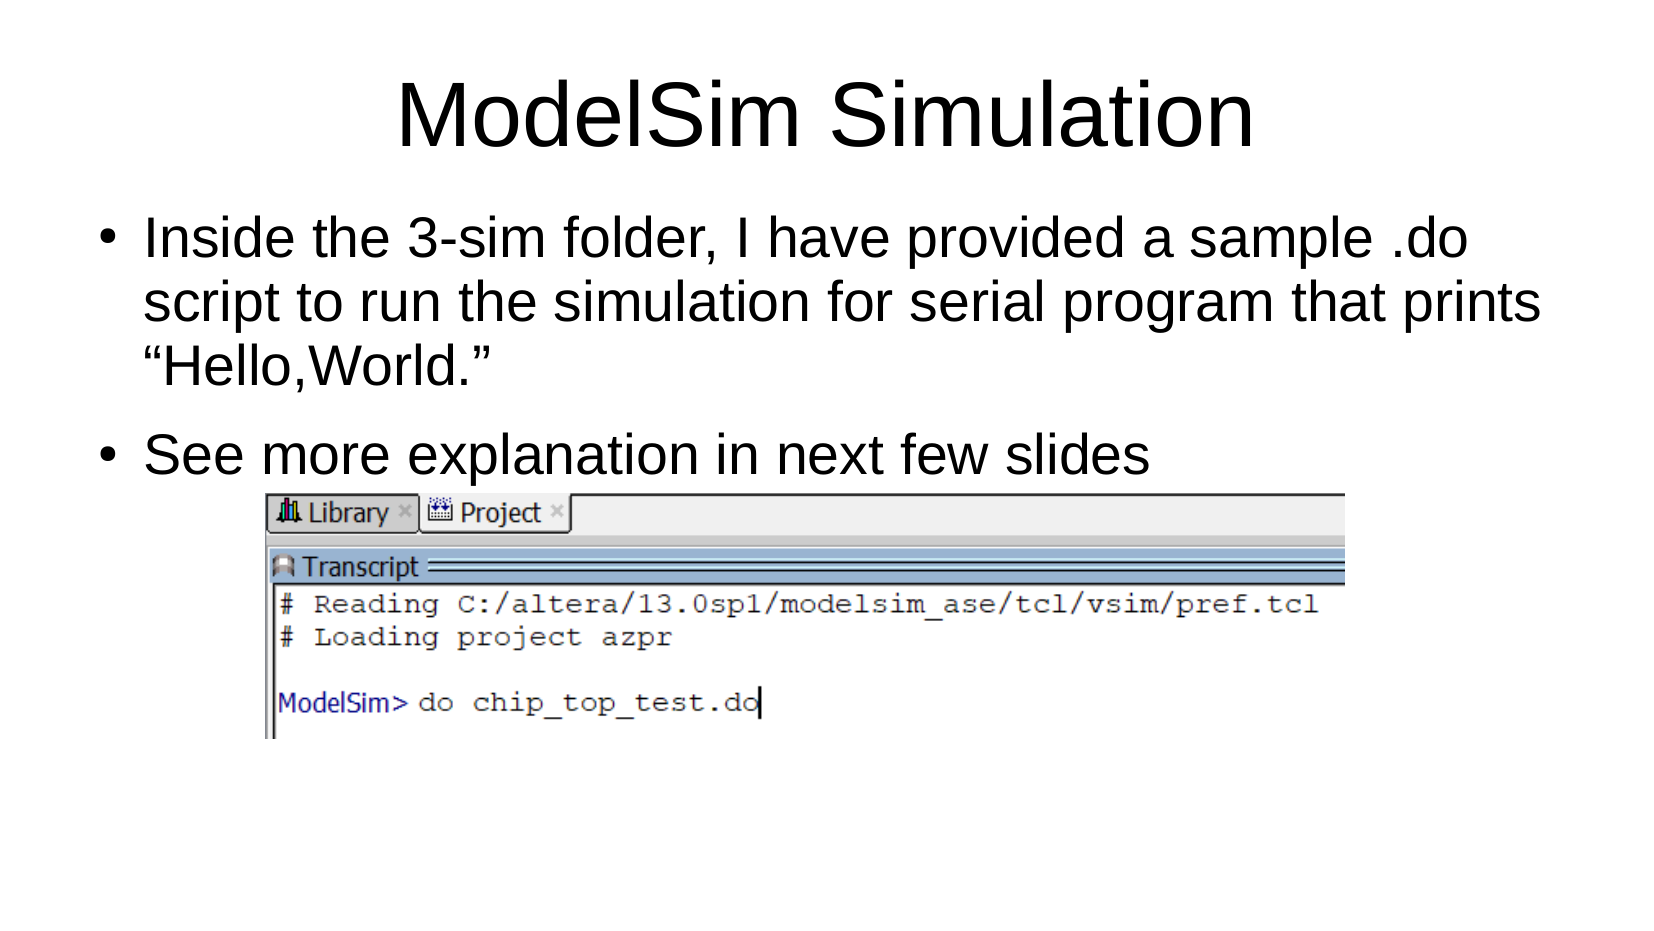

# ModelSim Simulation
Inside the 3-sim folder, I have provided a sample .do script to run the simulation for serial program that prints “Hello,World.”
See more explanation in next few slides